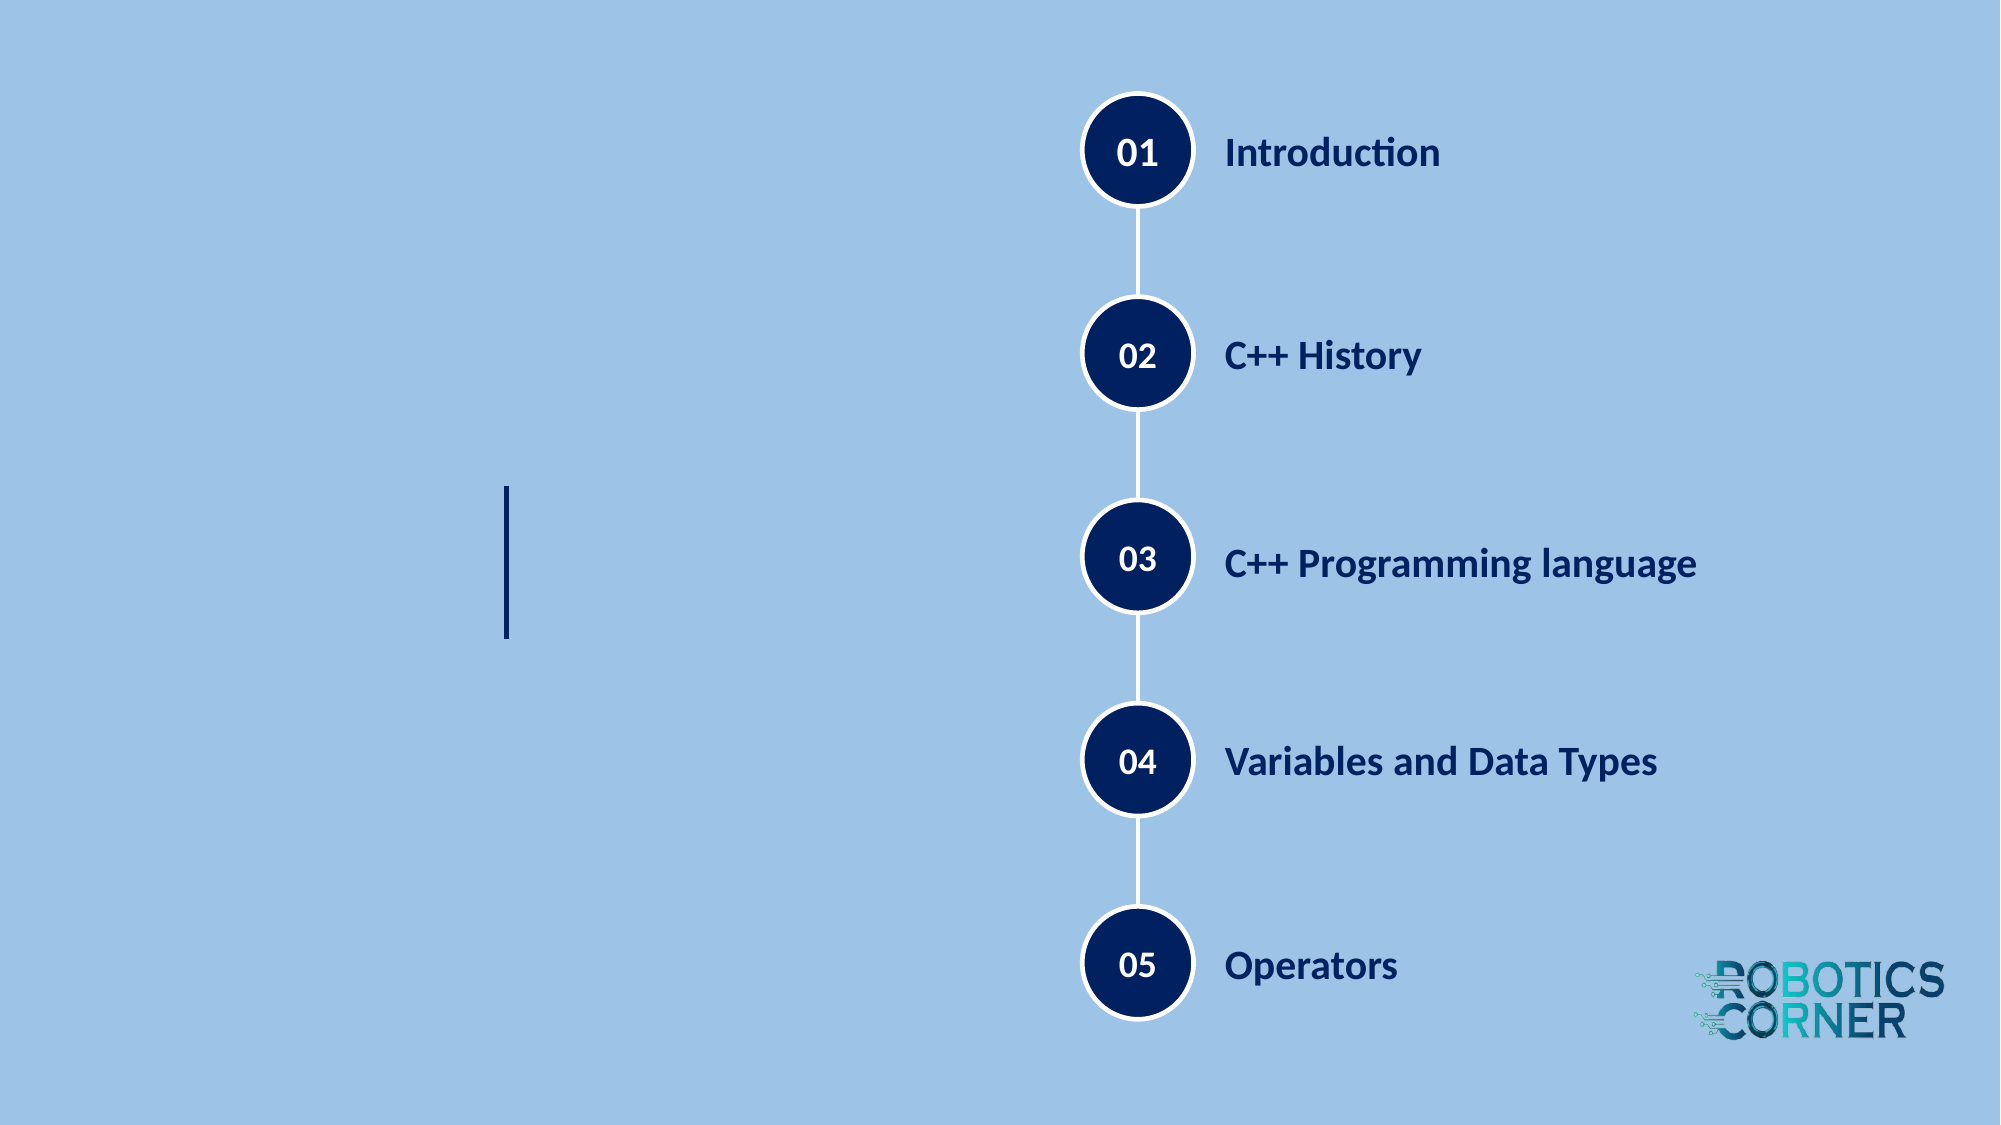

01
Introduction
02
C++ History
03
AGEND
C++ Programming language
04
Variables and Data Types
05
Operators
Robotics Corner